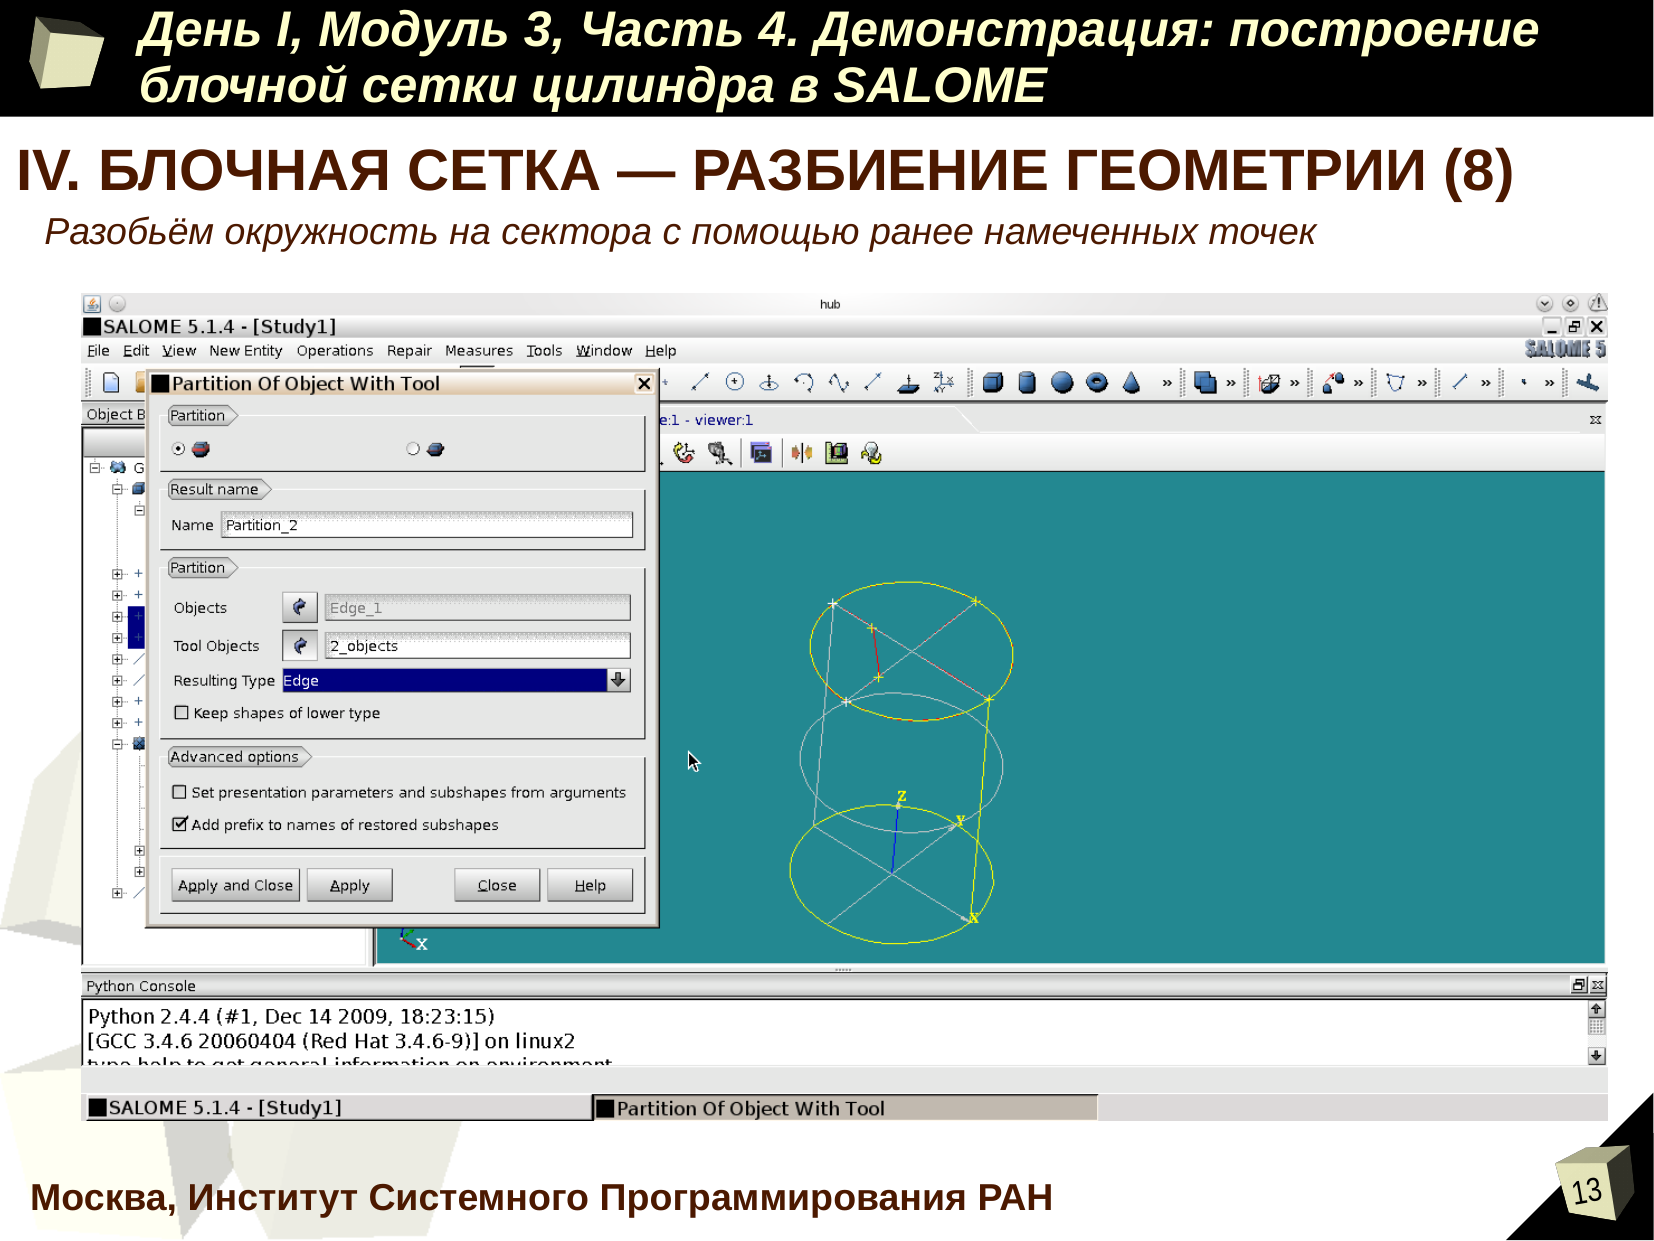

IV. БЛОЧНАЯ СЕТКА — РАЗБИЕНИЕ ГЕОМЕТРИИ (8)
Разобьём окружность на сектора с помощью ранее намеченных точек